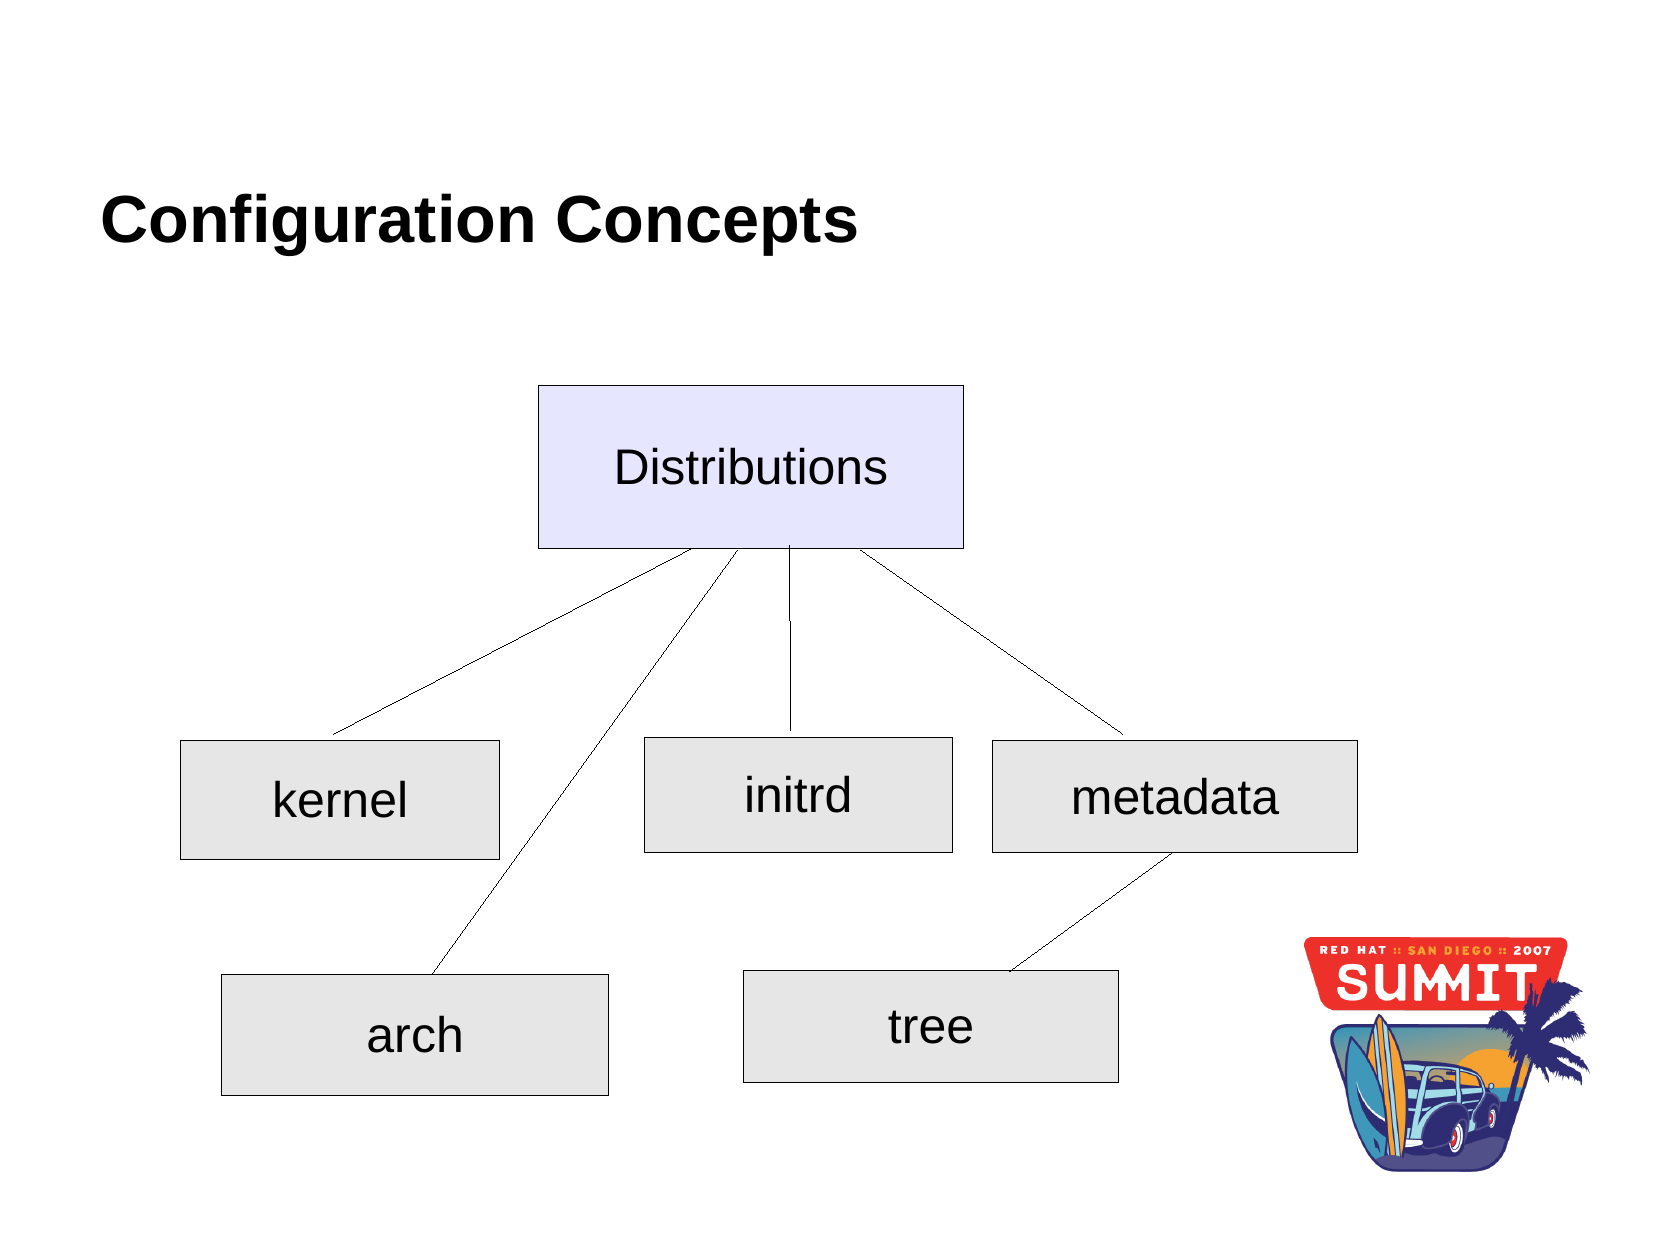

# Configuration Concepts
Distributions
initrd
kernel
metadata
tree
arch